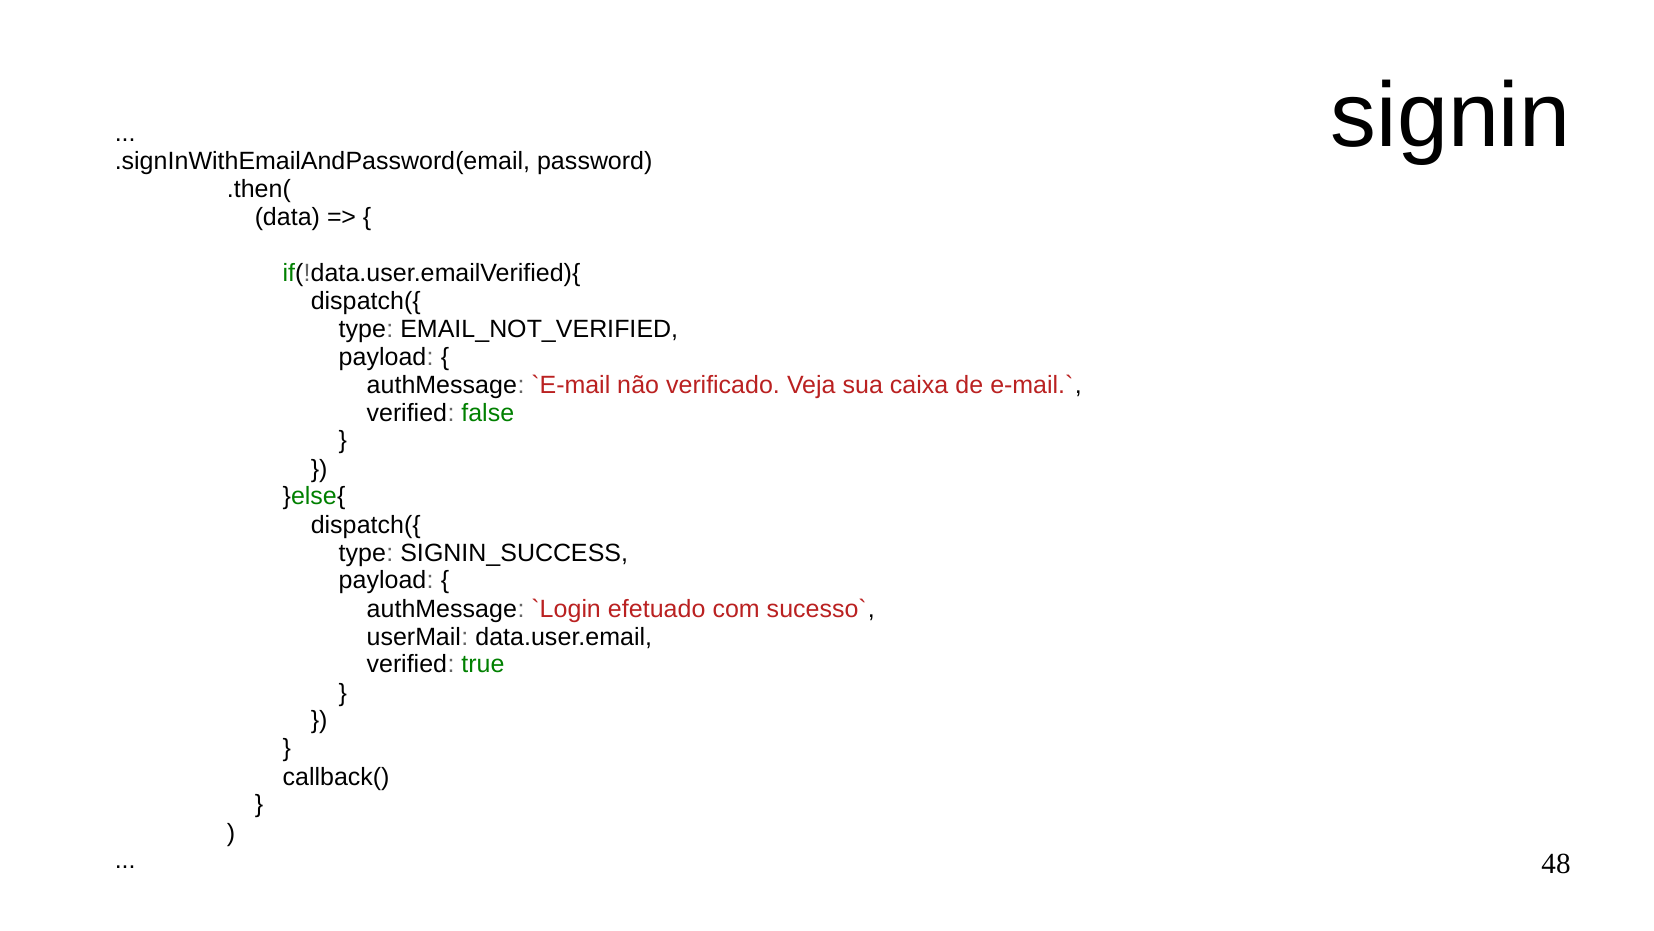

# signin
...
.signInWithEmailAndPassword(email, password)
 .then(
 (data) => {
 if(!data.user.emailVerified){
 dispatch({
 type: EMAIL_NOT_VERIFIED,
 payload: {
 authMessage: `E-mail não verificado. Veja sua caixa de e-mail.`,
 verified: false
 }
 })
 }else{
 dispatch({
 type: SIGNIN_SUCCESS,
 payload: {
 authMessage: `Login efetuado com sucesso`,
 userMail: data.user.email,
 verified: true
 }
 })
 }
 callback()
 }
 )
...
48